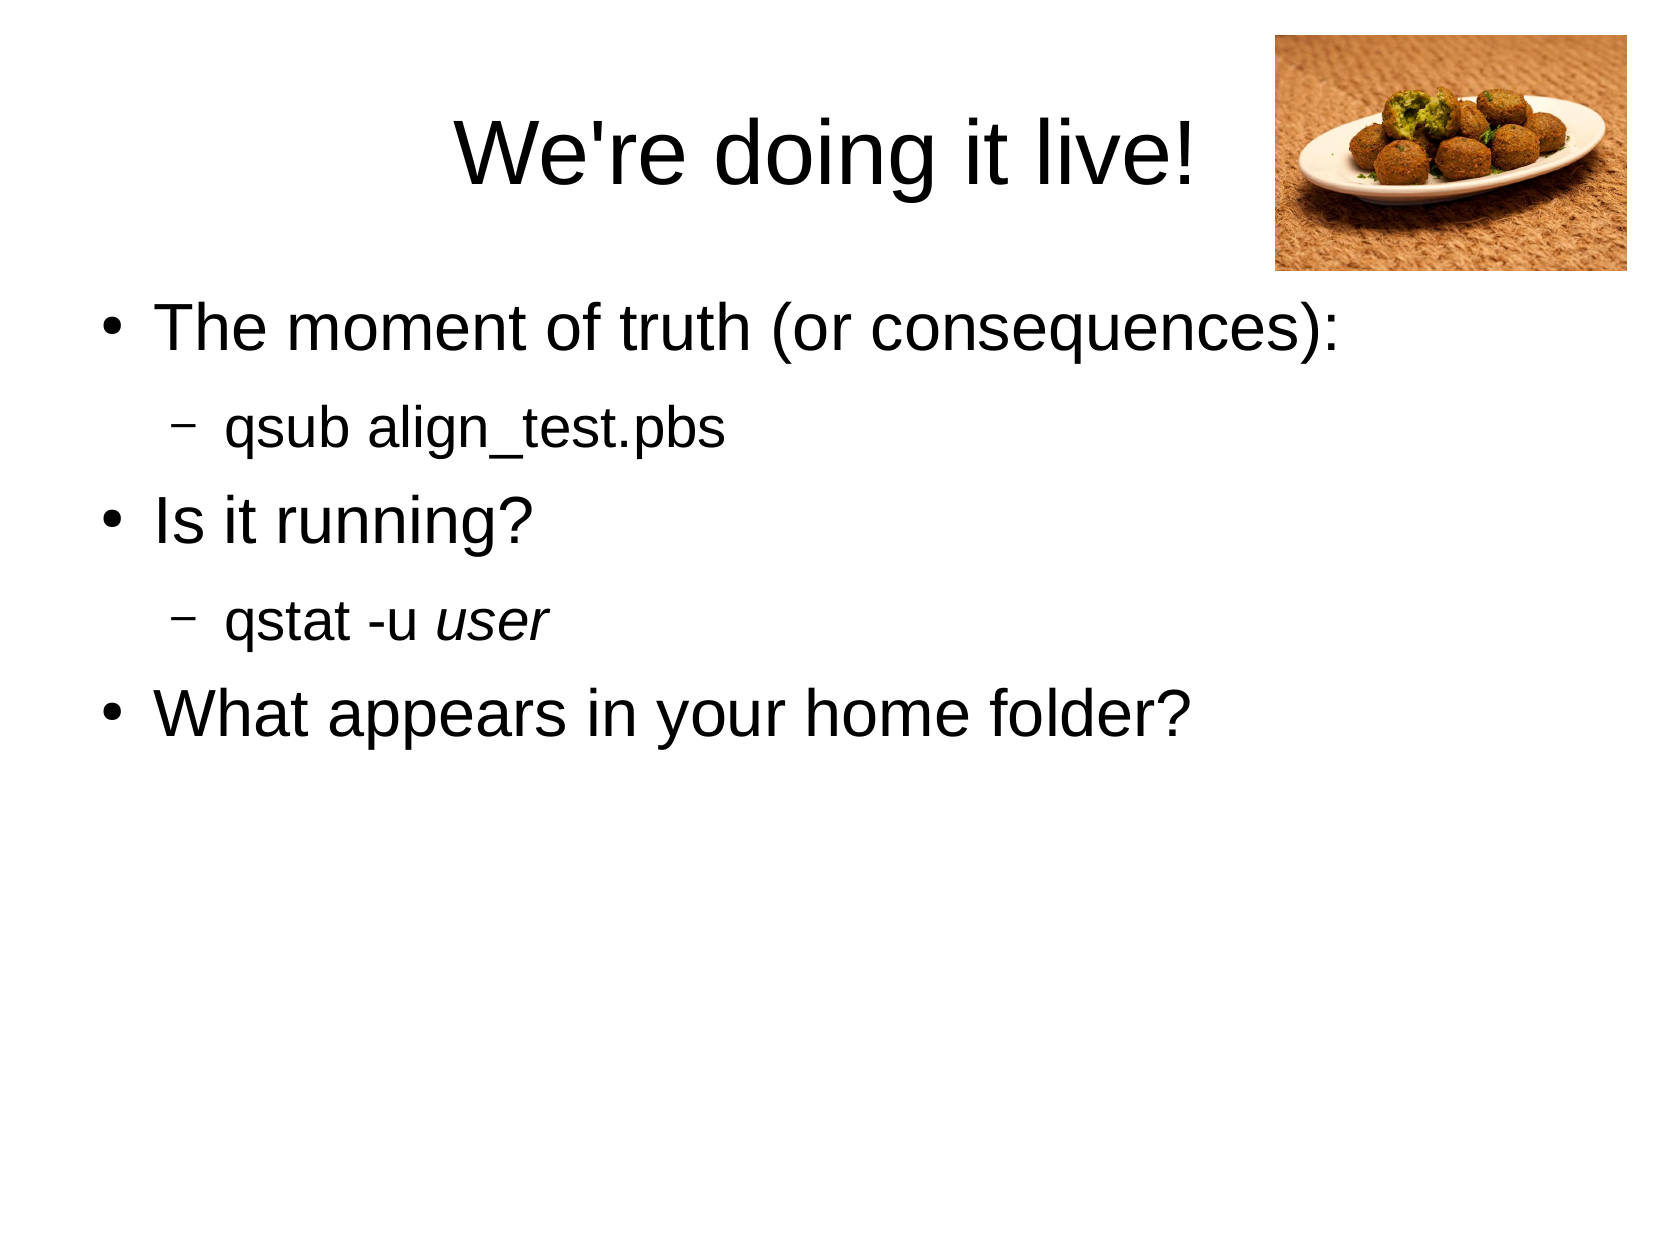

# We're doing it live!
The moment of truth (or consequences):
qsub align_test.pbs
Is it running?
qstat -u user
What appears in your home folder?